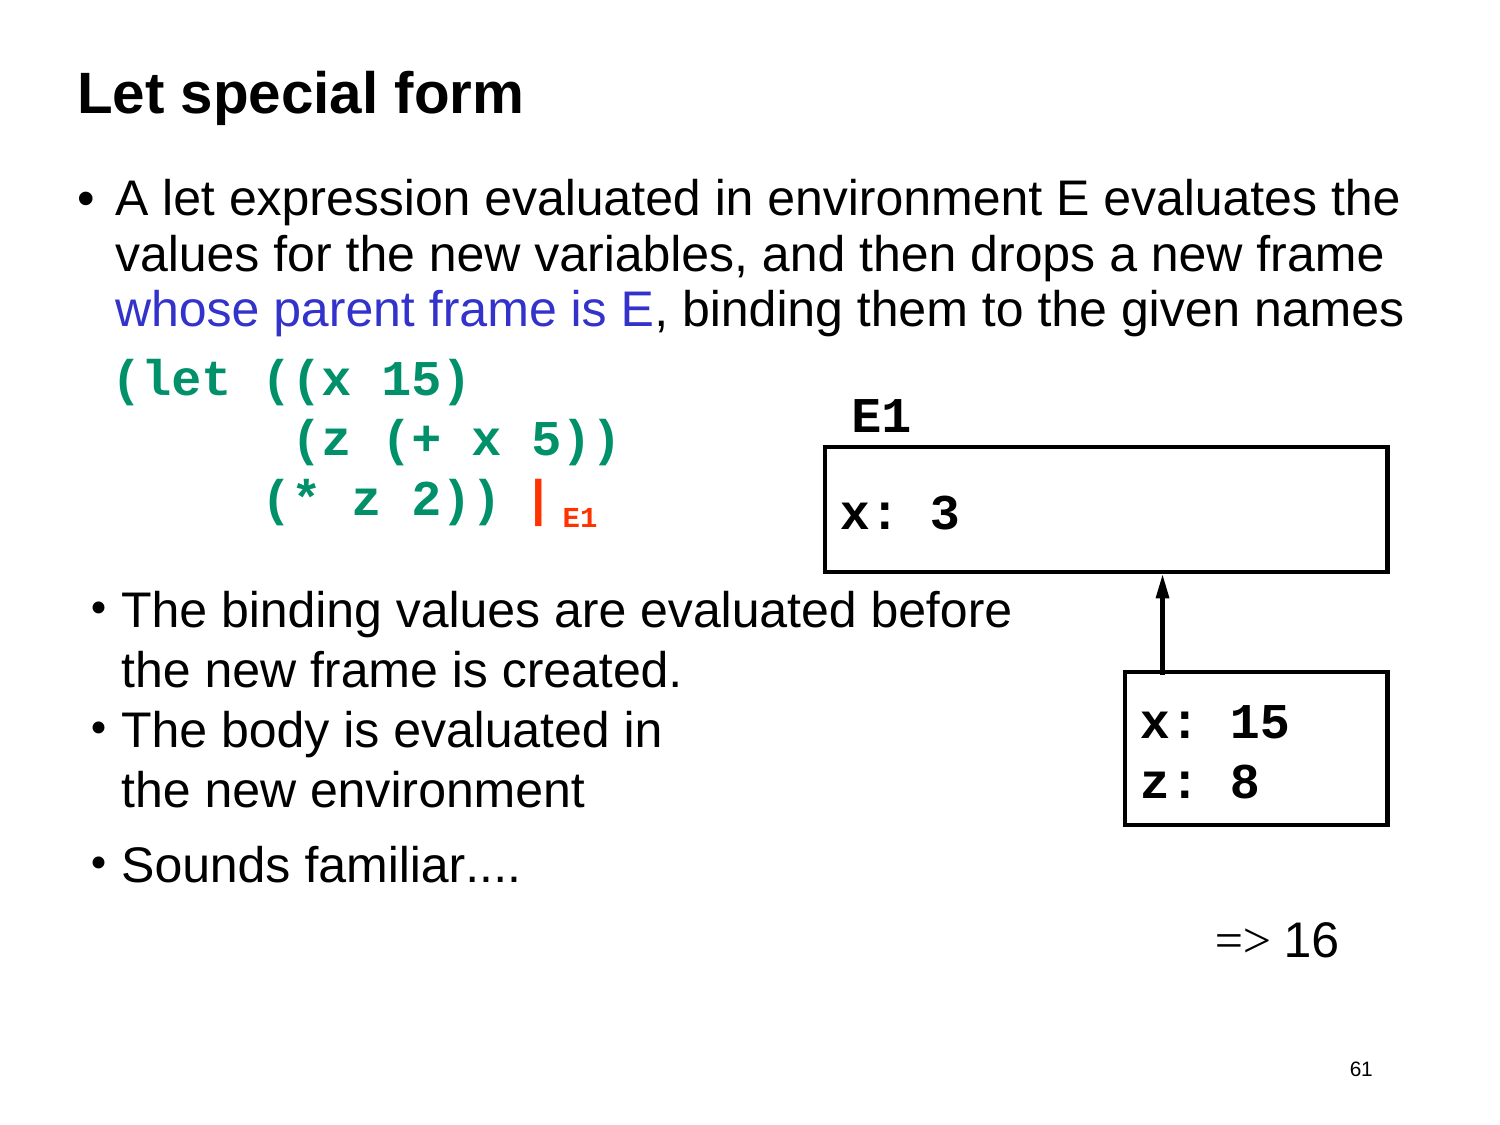

# Let special form
A let expression evaluated in environment E evaluates the values for the new variables, and then drops a new frame whose parent frame is E, binding them to the given names
(let ((x 15)
	 (z (+ x 5))
	(* z 2)) | E1
E1
x: 3
 The binding values are evaluated before
 the new frame is created.
 The body is evaluated in
 the new environment
x: 15
z: 8
 Sounds familiar....
=> 16
61